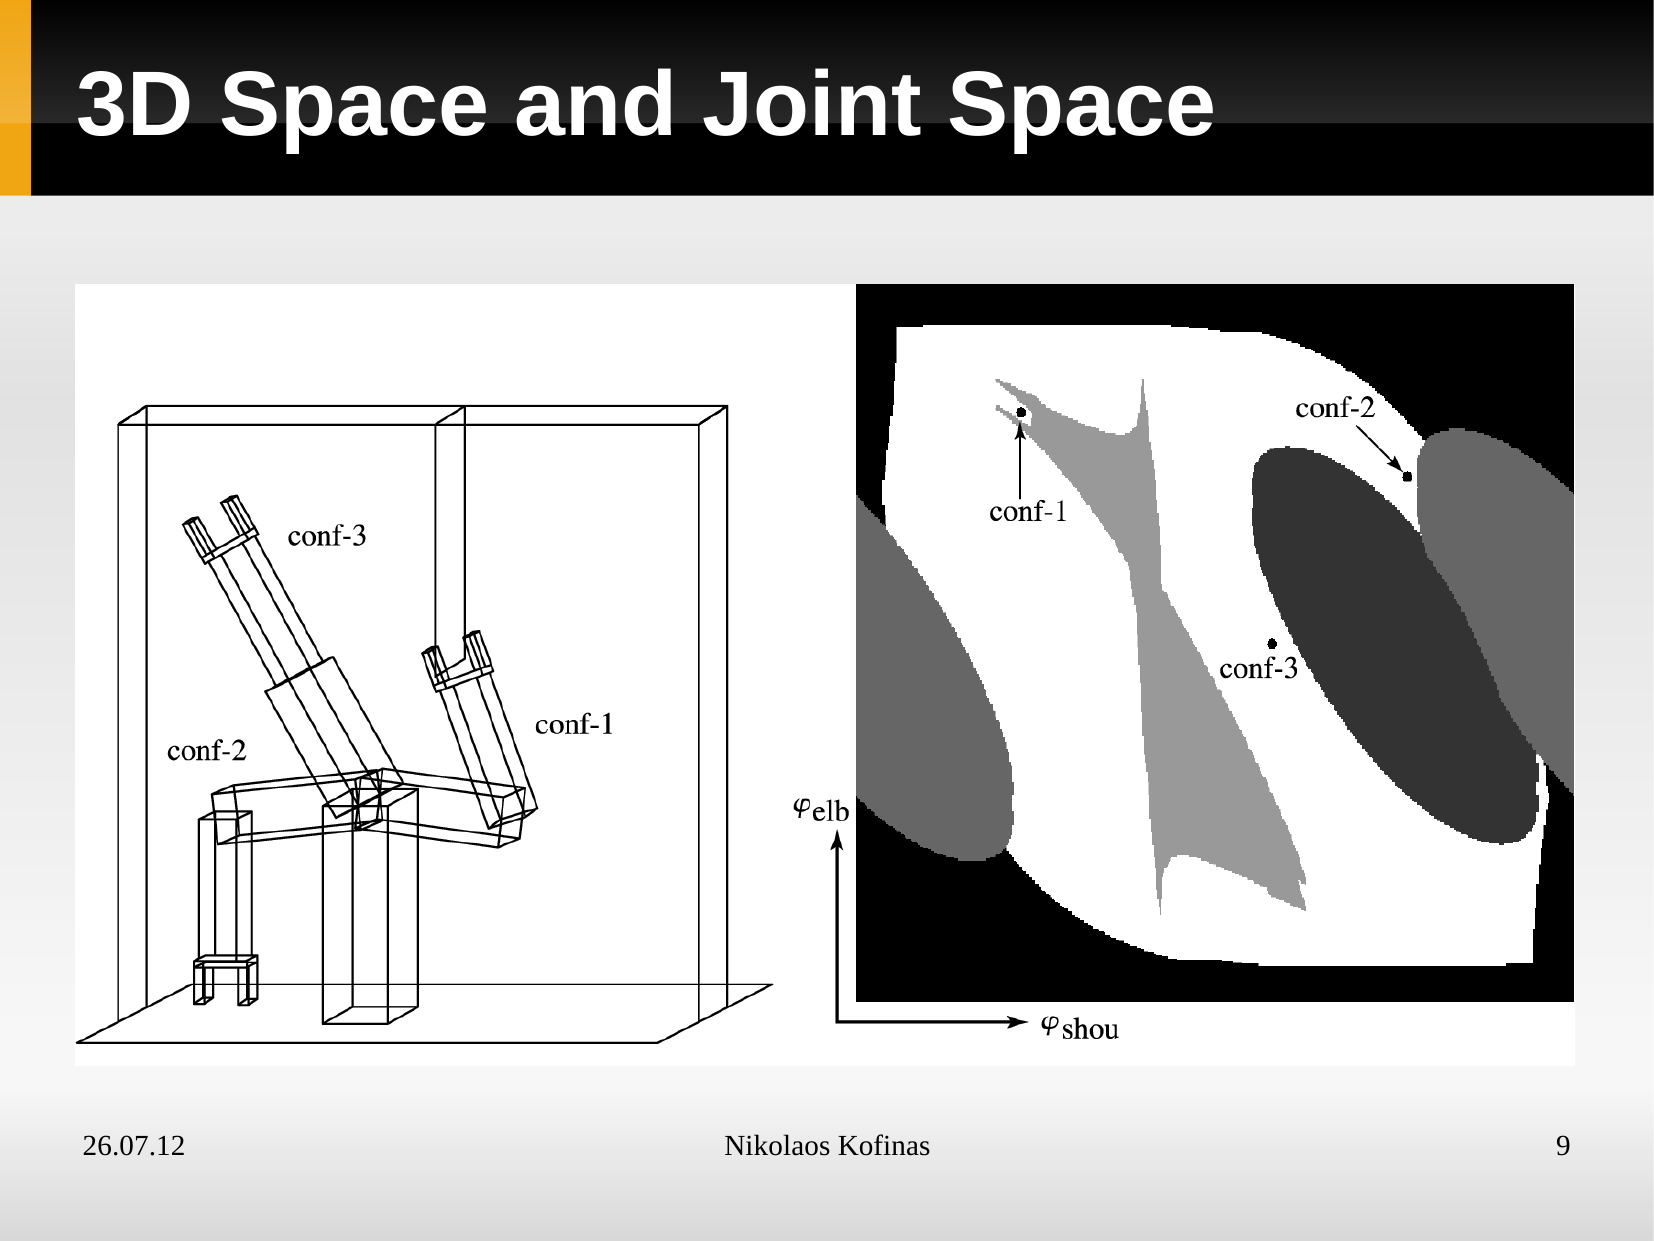

# 3D Space and Joint Space
26.07.12
Νικόλαος Κοφινάς
9